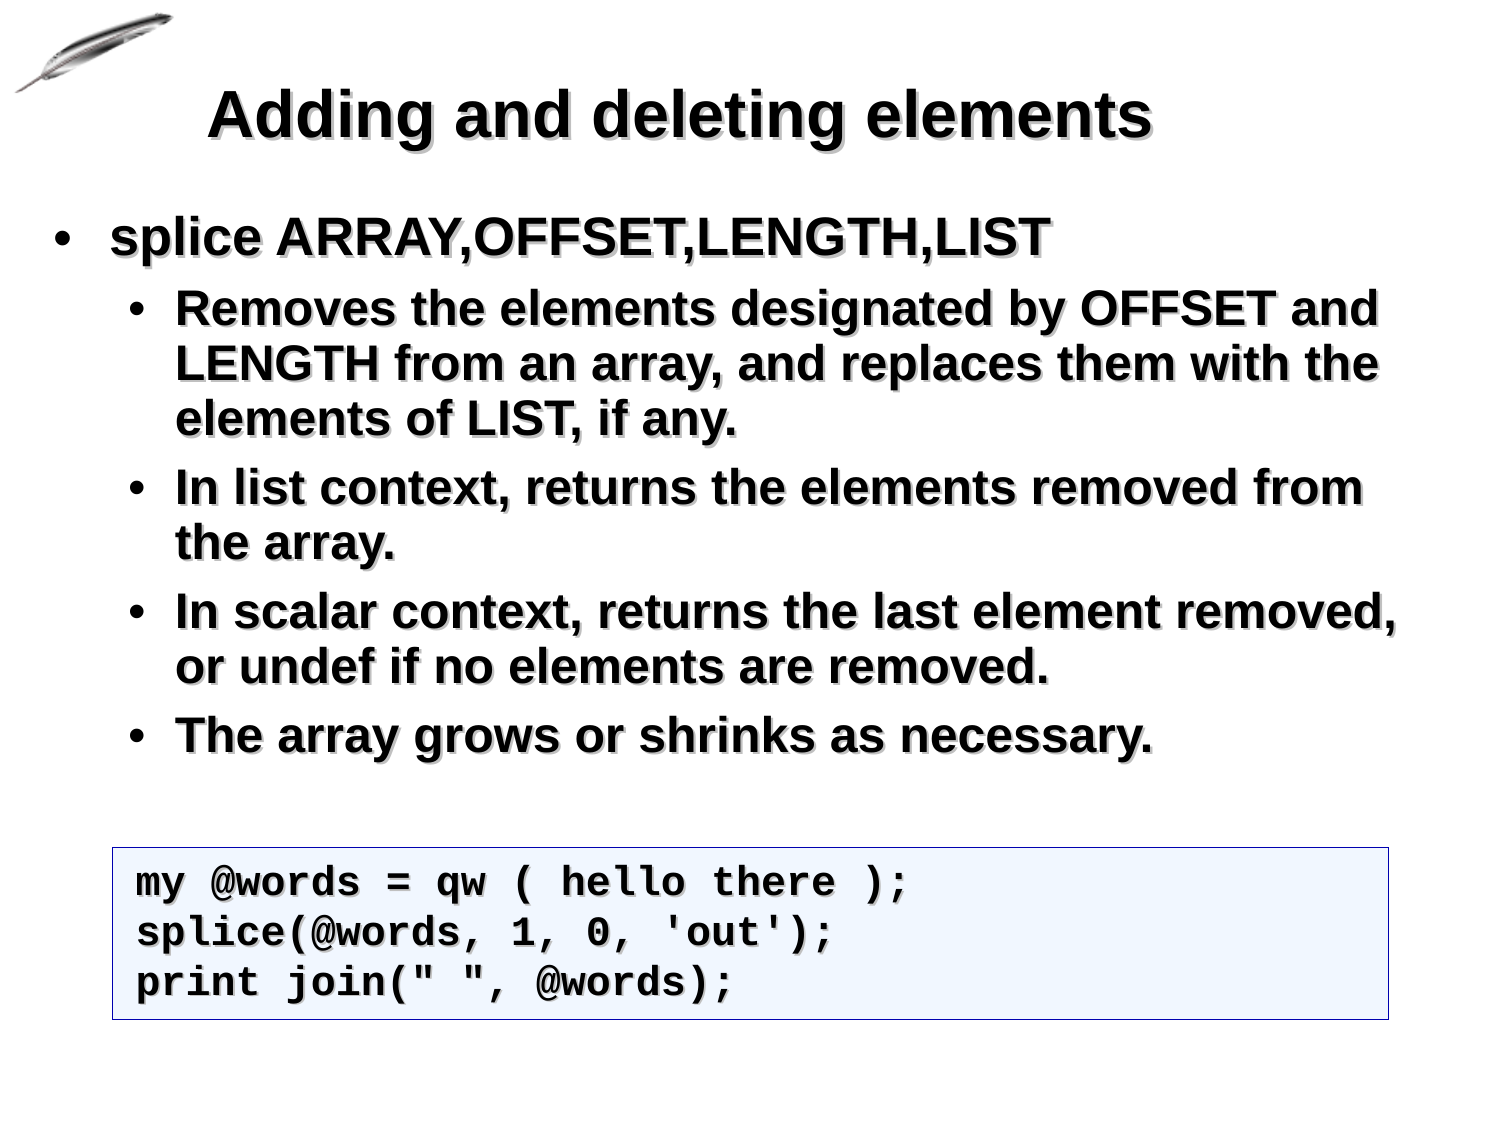

# Adding and deleting elements
splice ARRAY,OFFSET,LENGTH,LIST
Removes the elements designated by OFFSET and LENGTH from an array, and replaces them with the elements of LIST, if any.
In list context, returns the elements removed from the array.
In scalar context, returns the last element removed, or undef if no elements are removed.
The array grows or shrinks as necessary.
my @words = qw ( hello there );
splice(@words, 1, 0, 'out');
print join(" ", @words);